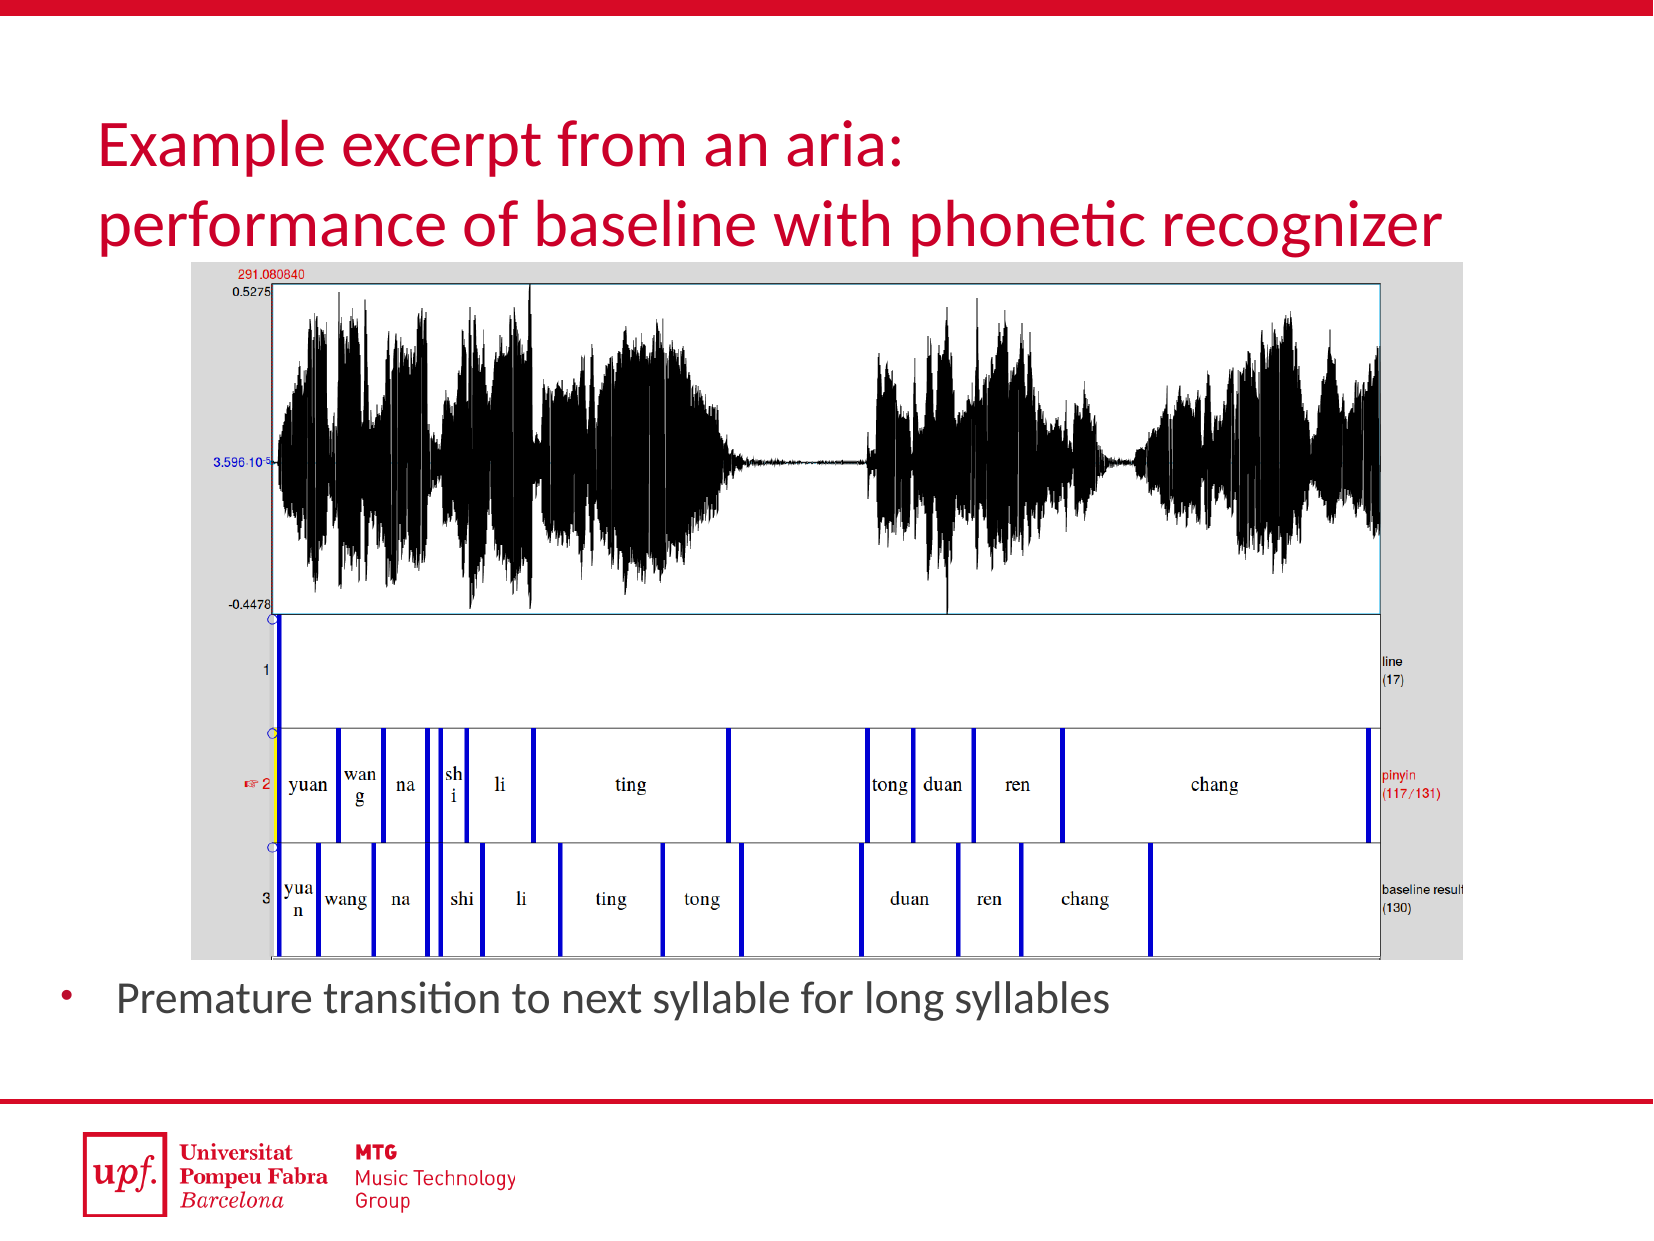

Example excerpt from an aria:
performance of baseline with phonetic recognizer
Premature transition to next syllable for long syllables